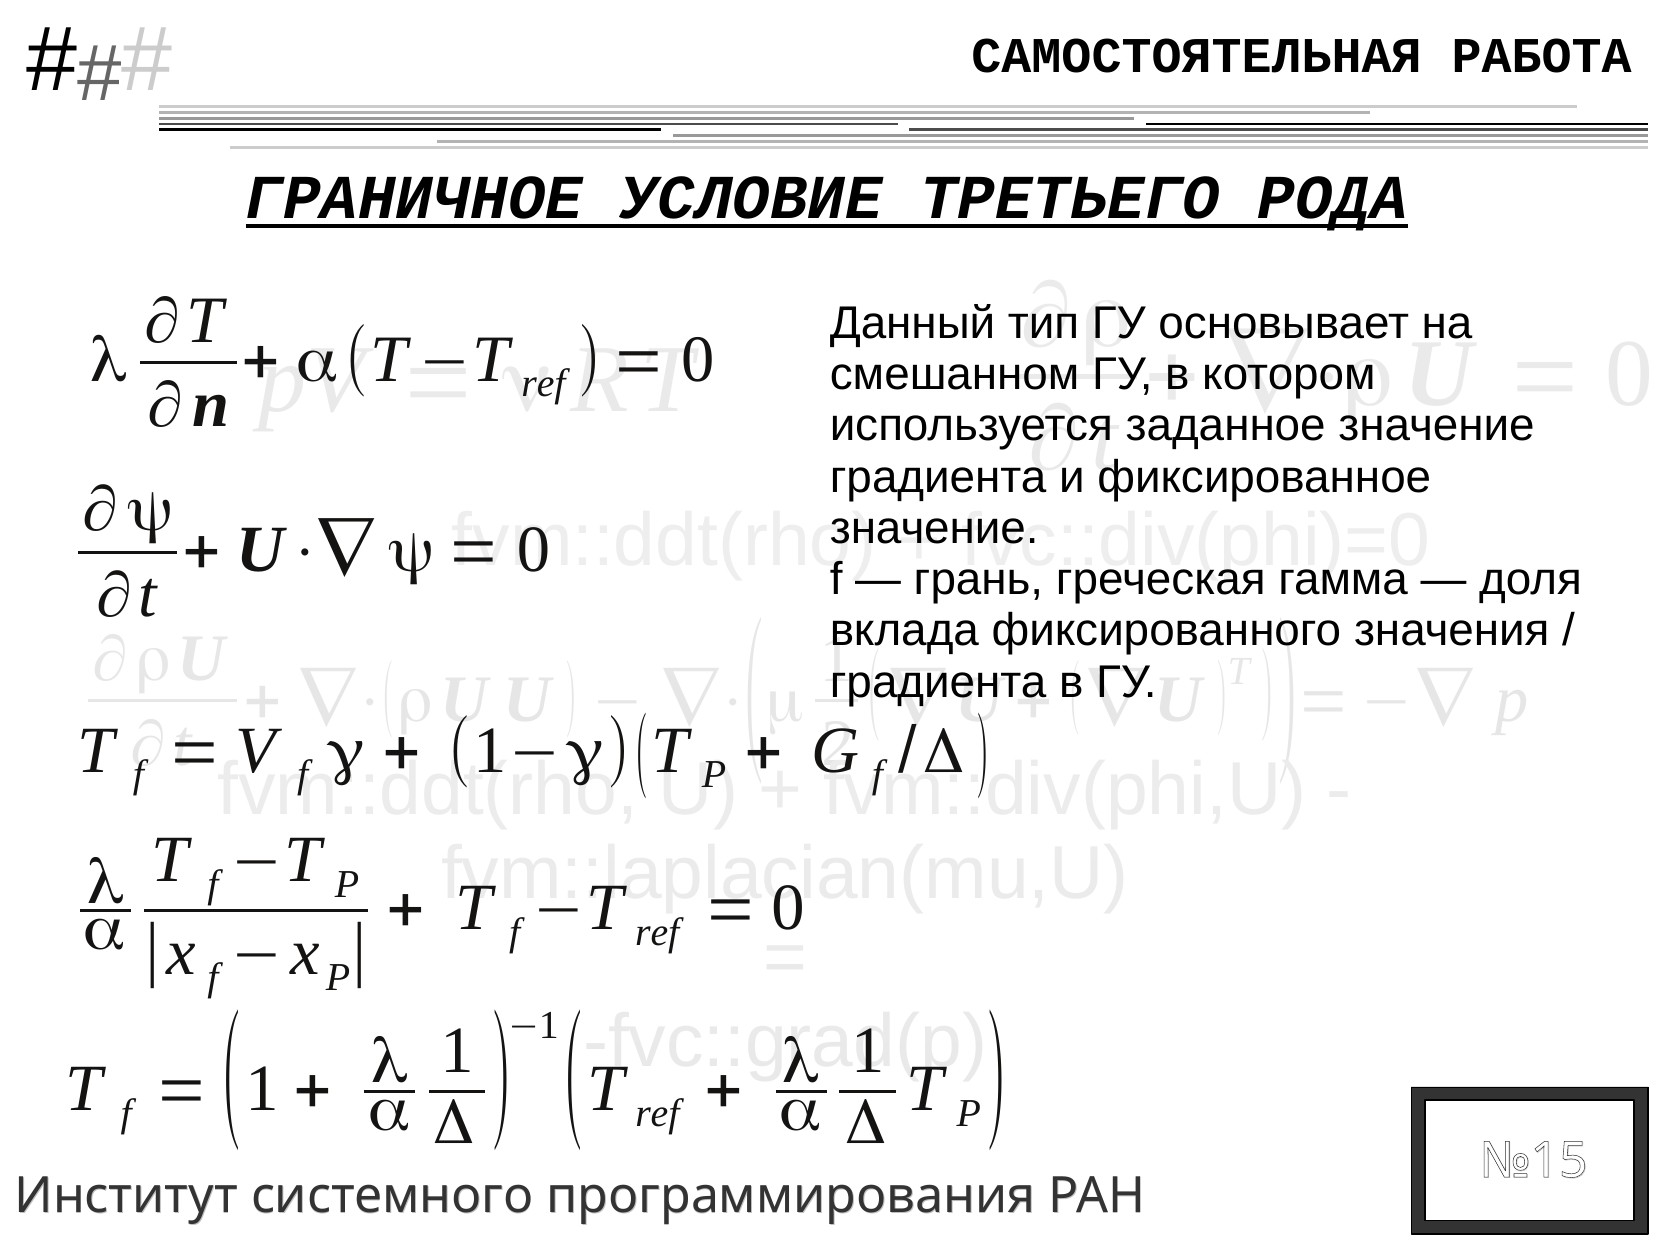

# ГРАНИЧНОЕ УСЛОВИЕ ТРЕТЬЕГО РОДА
Данный тип ГУ основывает на смешанном ГУ, в котором используется заданное значение градиента и фиксированное значение.
f — грань, греческая гамма — доля вклада фиксированного значения / градиента в ГУ.